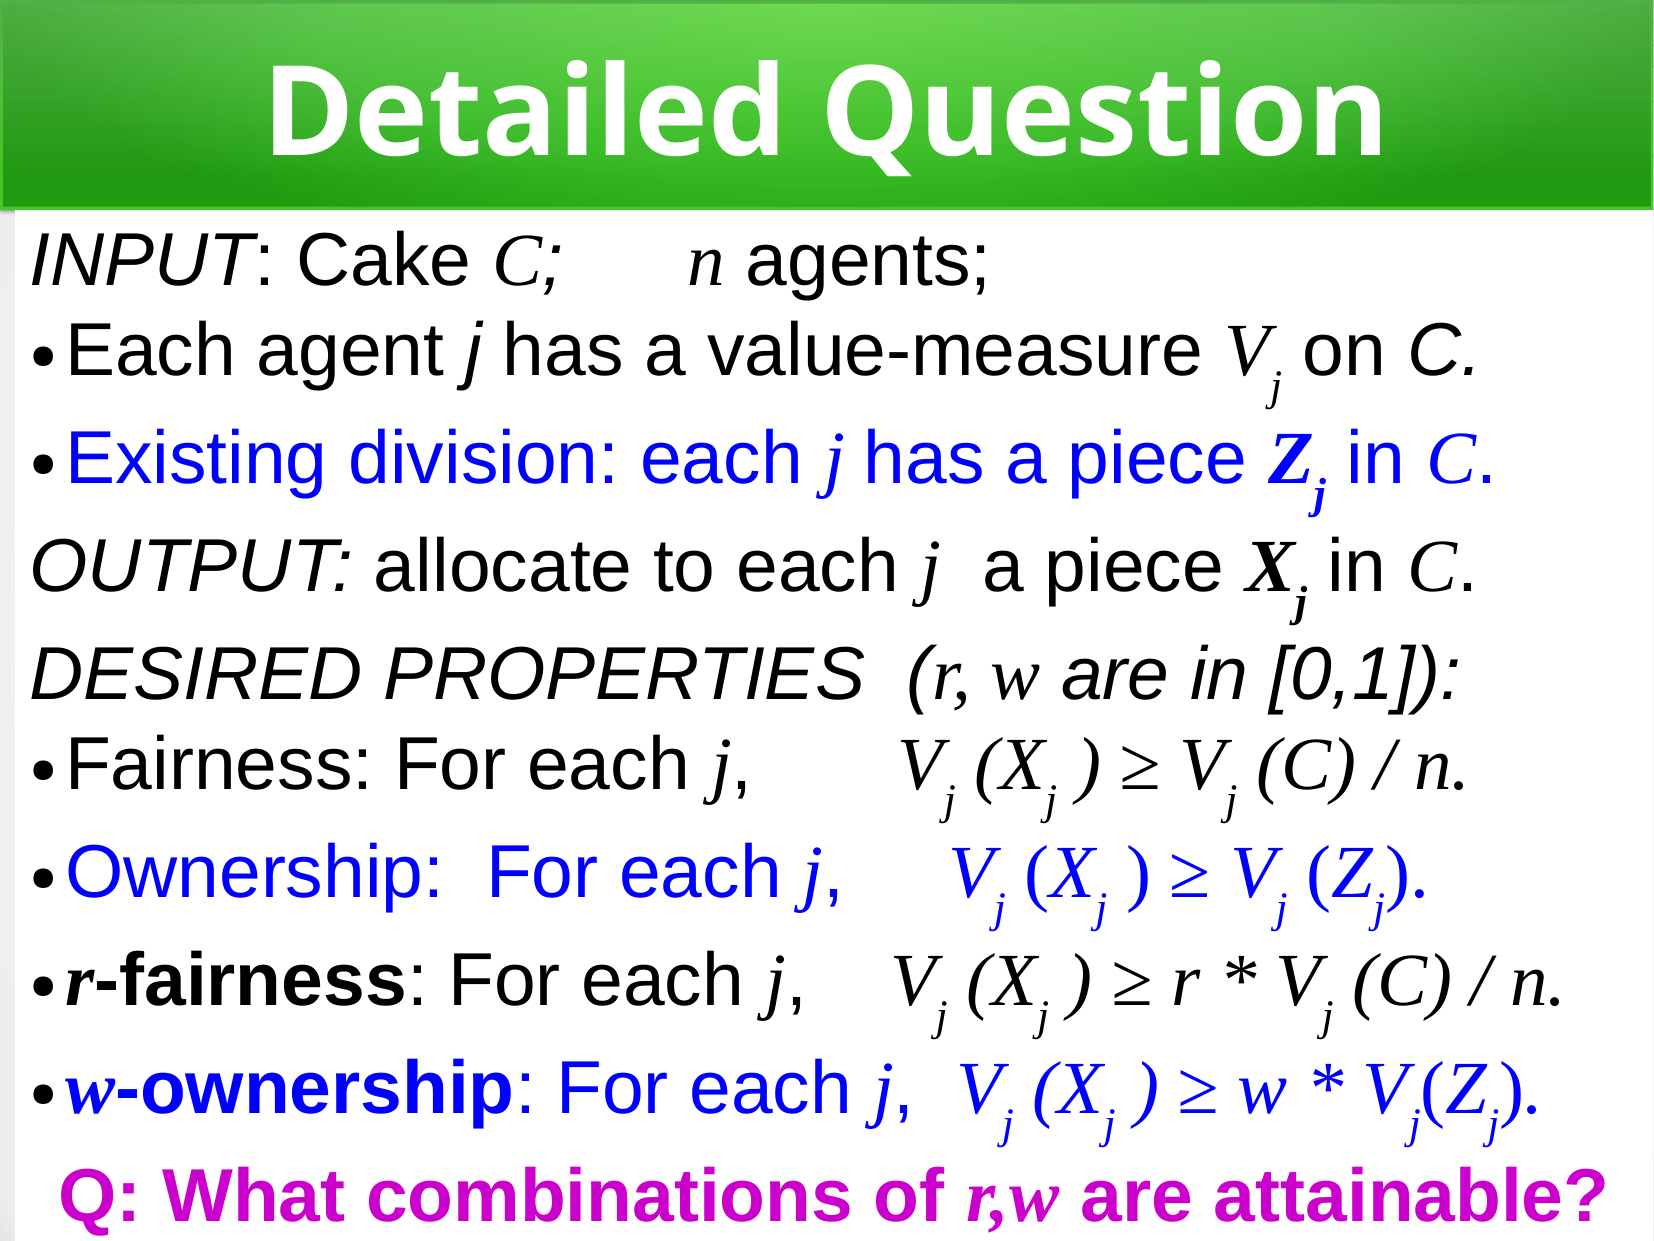

# Detailed Question
INPUT: Cake C; n agents;
Each agent j has a value-measure Vj on C.
Existing division: each j has a piece Zj in C.
OUTPUT: allocate to each j a piece Xj in C.
DESIRED PROPERTIES (r, w are in [0,1]):
Fairness: For each j, Vj (Xj ) ≥ Vj (C) / n.
Ownership: For each j, Vj (Xj ) ≥ Vj (Zj).
r-fairness: For each j, Vj (Xj ) ≥ r * Vj (C) / n.
w-ownership: For each j, Vj (Xj ) ≥ w * Vj(Zj).
Q: What combinations of r,w are attainable?
Redividing the Cake Erel Segal-Halevi
3